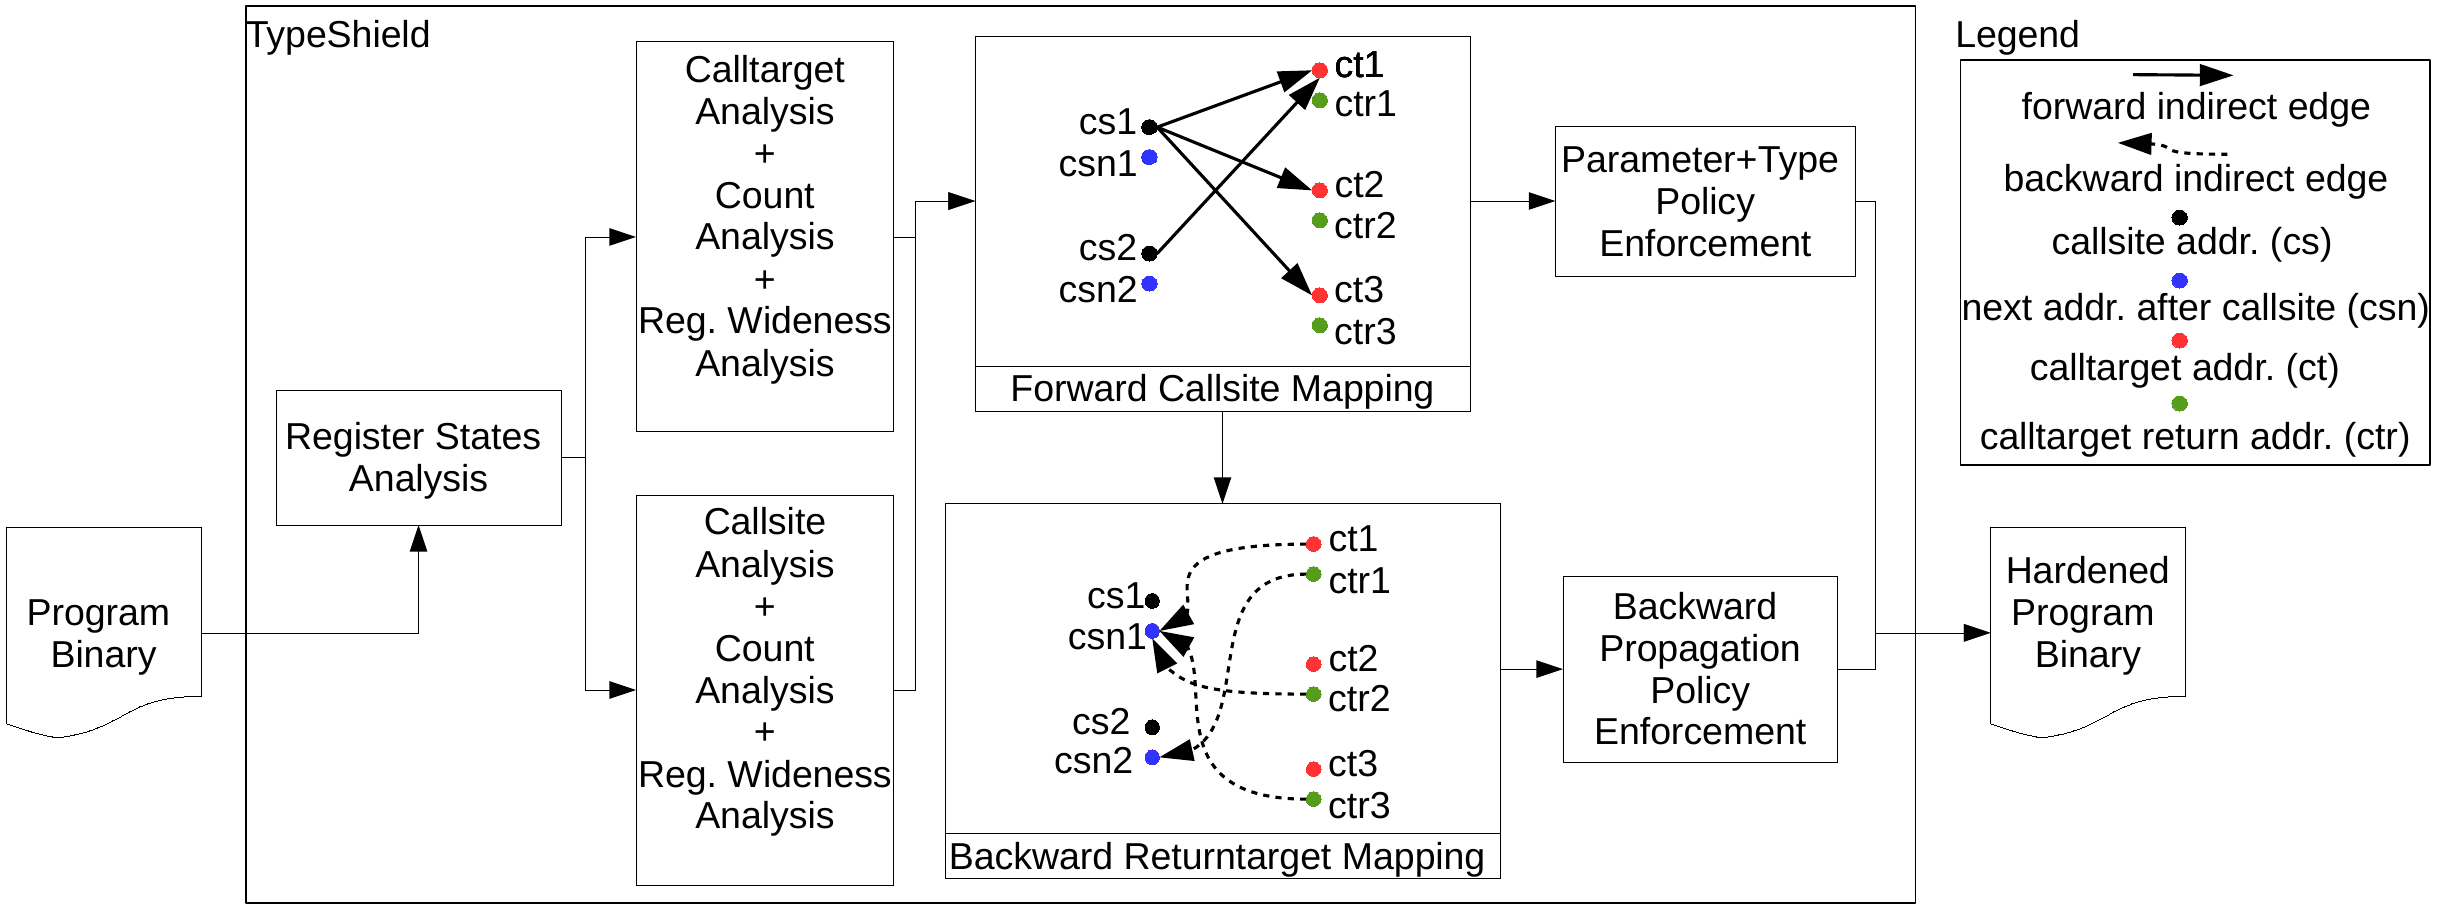

TypeShield
Legend
ct1
ct1
ct1
ct1
Calltarget
Analysis
+
Count
Analysis
+
Reg. Wideness
Analysis
ctr1
forward indirect edge
cs1
Parameter+Type
Policy
Enforcement
csn1
backward indirect edge
ct2
ctr2
callsite addr. (cs)
cs2
csn2
ct3
next addr. after callsite (csn)
ctr3
calltarget addr. (ct)
Forward Callsite Mapping
Register States
Analysis
calltarget return addr. (ctr)
Callsite
Analysis
+
Count
Analysis
+
Reg. Wideness
Analysis
ct1
Program
Binary
Hardened
Program
Binary
ctr1
cs1
Backward
Propagation
 Policy
Enforcement
csn1
ct2
ctr2
cs2
csn2
ct3
ctr3
Backward Returntarget Mapping